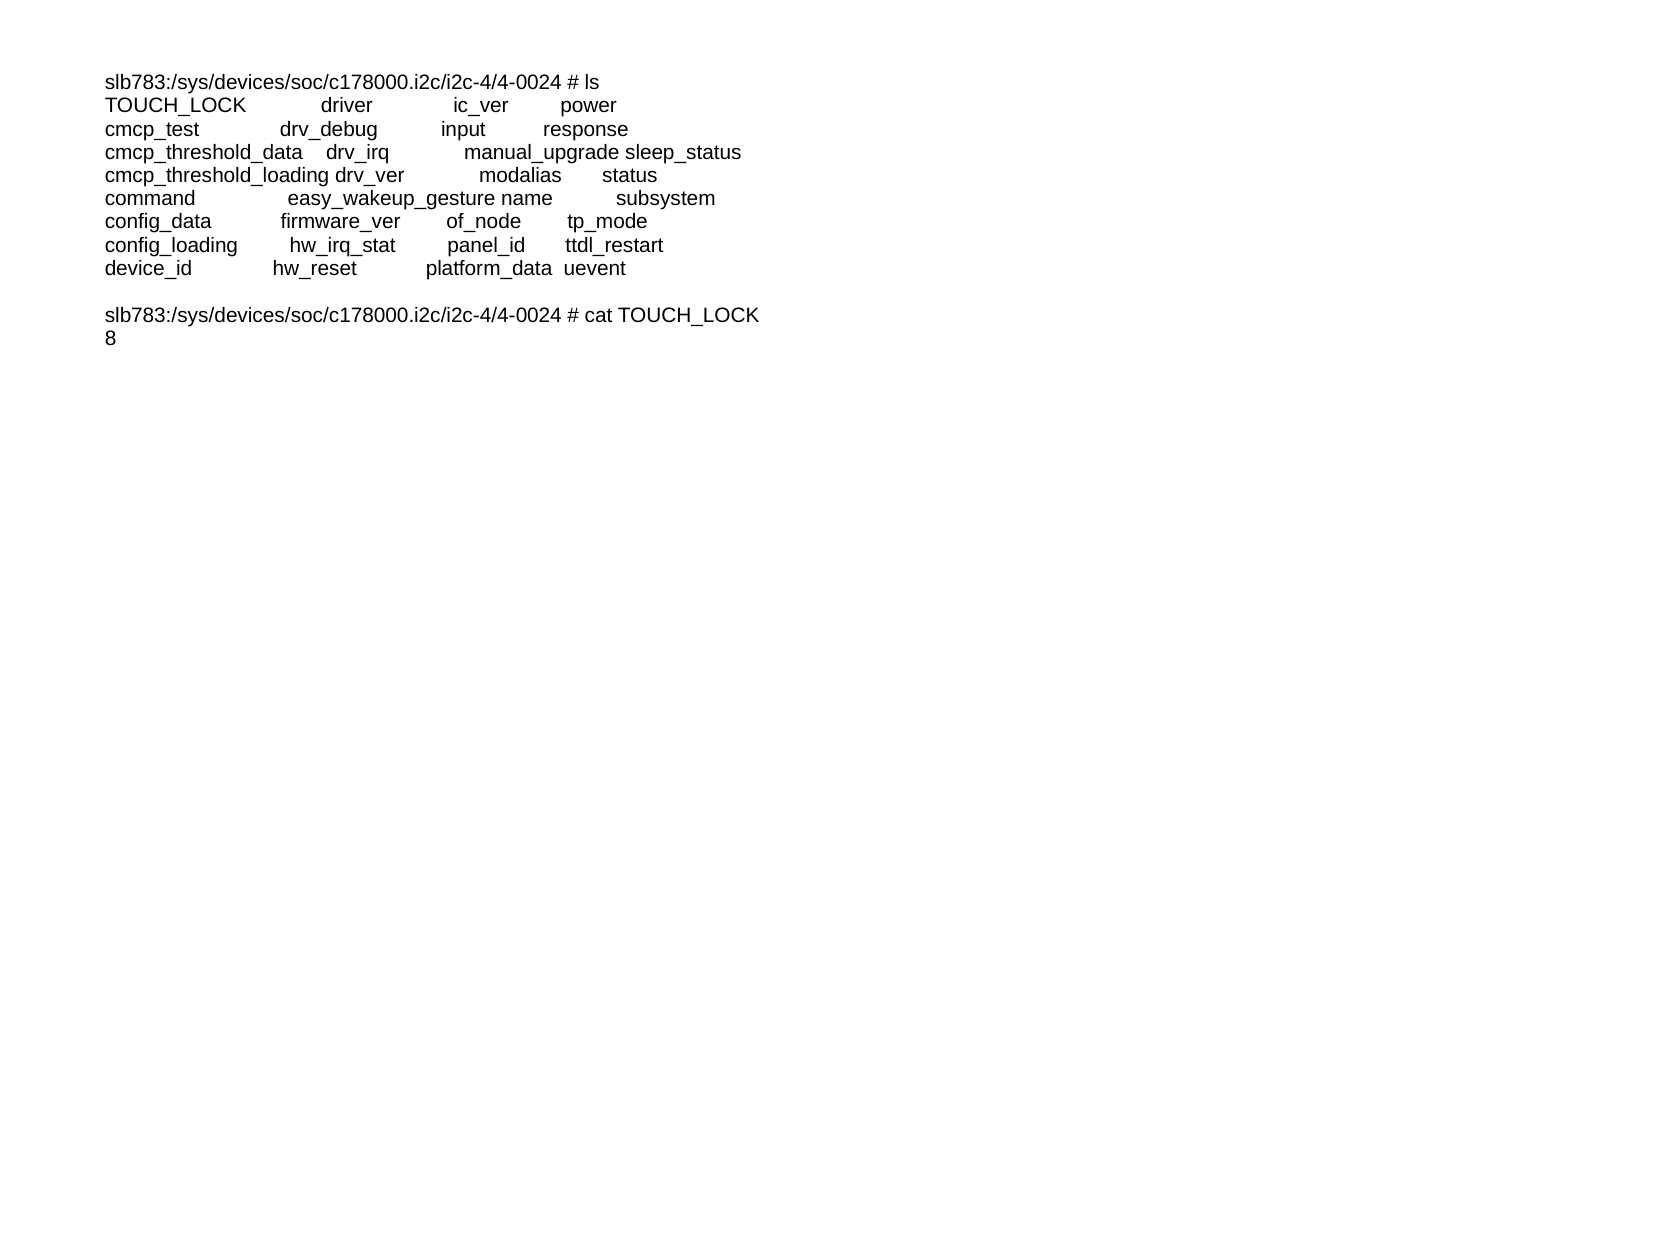

slb783:/sys/devices/soc/c178000.i2c/i2c-4/4-0024 # ls
TOUCH_LOCK driver ic_ver power
cmcp_test drv_debug input response
cmcp_threshold_data drv_irq manual_upgrade sleep_status
cmcp_threshold_loading drv_ver modalias status
command easy_wakeup_gesture name subsystem
config_data firmware_ver of_node tp_mode
config_loading hw_irq_stat panel_id ttdl_restart
device_id hw_reset platform_data uevent
slb783:/sys/devices/soc/c178000.i2c/i2c-4/4-0024 # cat TOUCH_LOCK
8